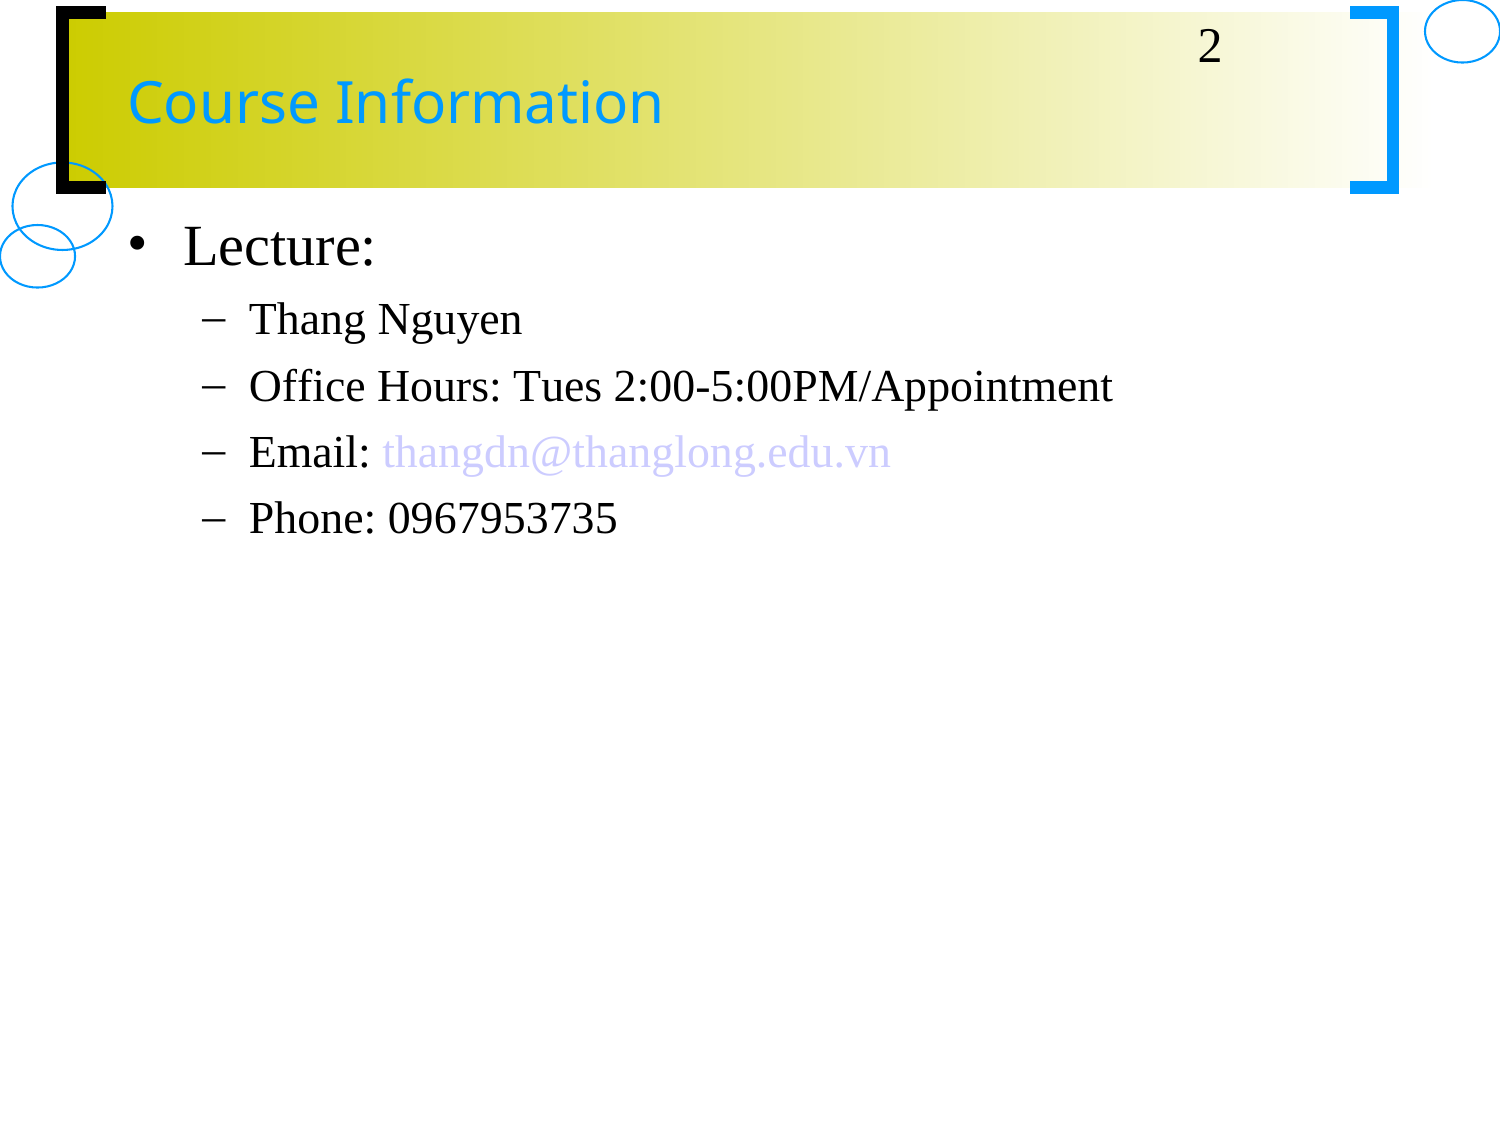

2
# Course Information
Lecture:
Thang Nguyen
Office Hours: Tues 2:00-5:00PM/Appointment
Email: thangdn@thanglong.edu.vn
Phone: 0967953735